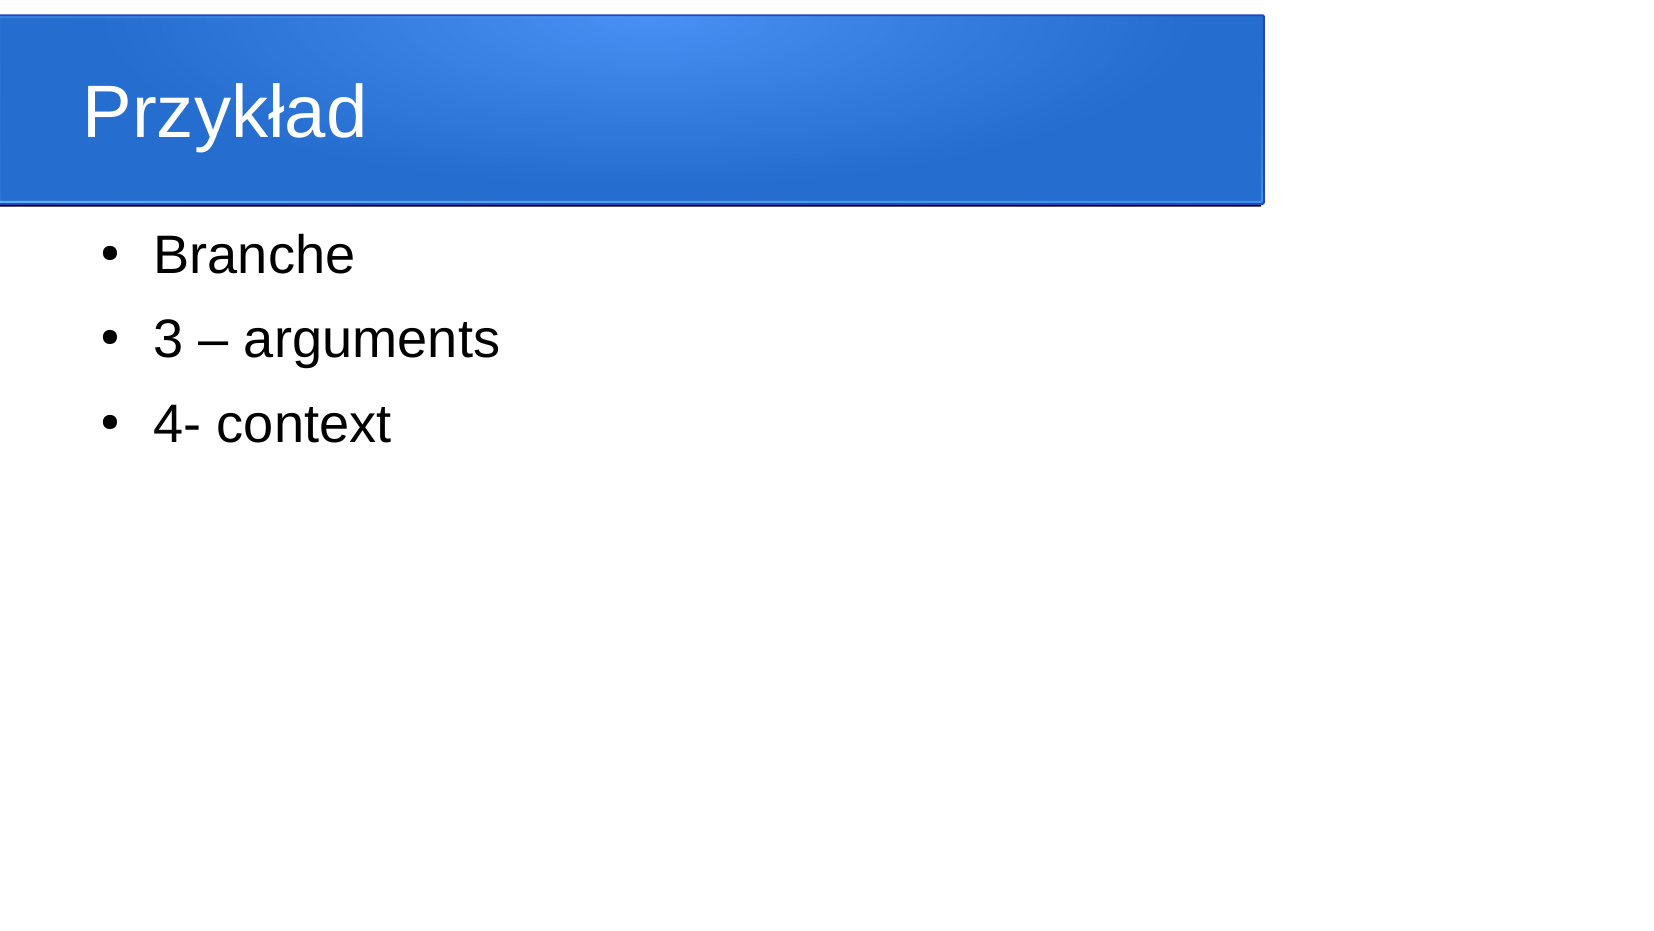

# Przykład
Branche
3 – arguments
4- context